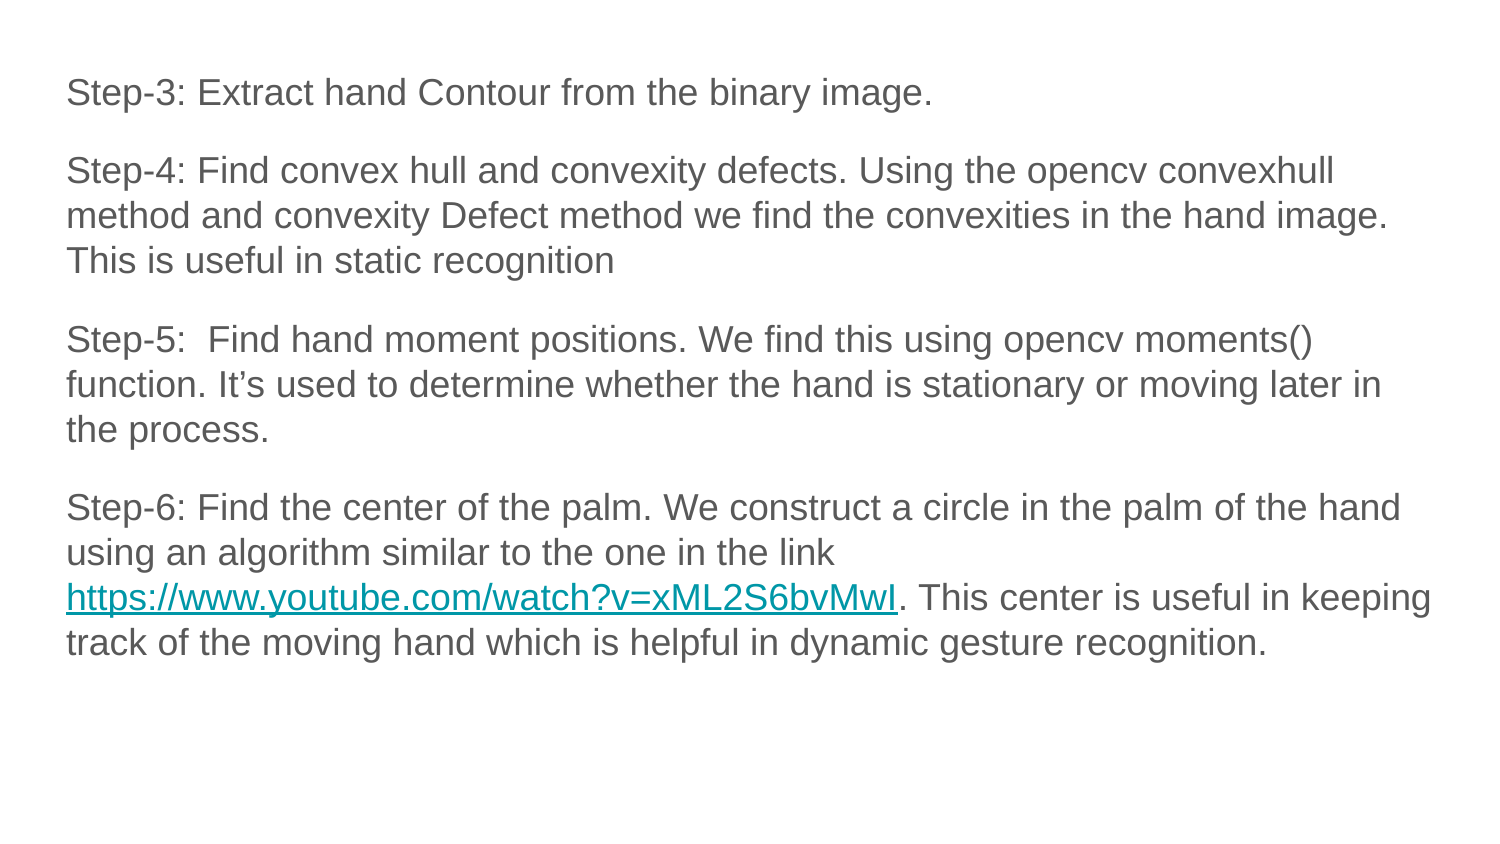

# Step-3: Extract hand Contour from the binary image.
Step-4: Find convex hull and convexity defects. Using the opencv convexhull method and convexity Defect method we find the convexities in the hand image. This is useful in static recognition
Step-5: Find hand moment positions. We find this using opencv moments() function. It’s used to determine whether the hand is stationary or moving later in the process.
Step-6: Find the center of the palm. We construct a circle in the palm of the hand using an algorithm similar to the one in the link https://www.youtube.com/watch?v=xML2S6bvMwI. This center is useful in keeping track of the moving hand which is helpful in dynamic gesture recognition.